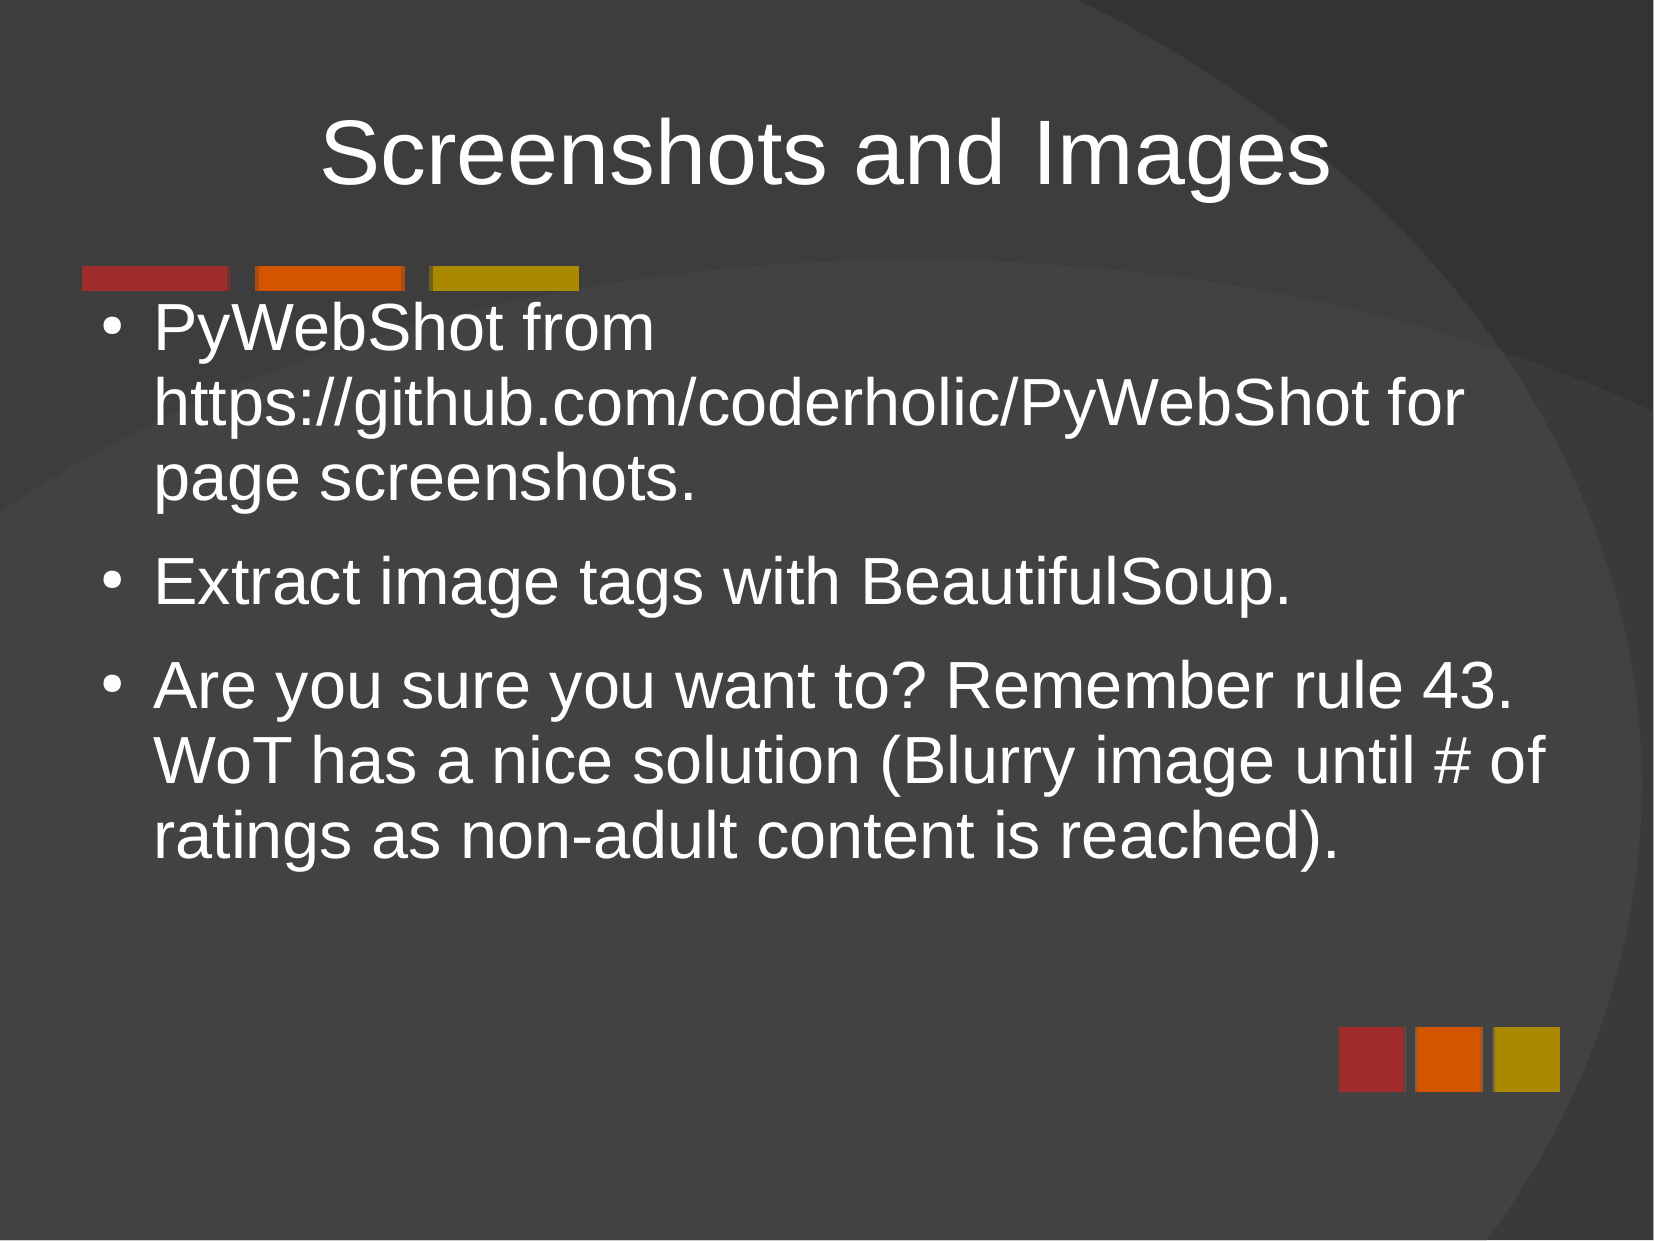

# Screenshots and Images
PyWebShot from https://github.com/coderholic/PyWebShot for page screenshots.
Extract image tags with BeautifulSoup.
Are you sure you want to? Remember rule 43. WoT has a nice solution (Blurry image until # of ratings as non-adult content is reached).